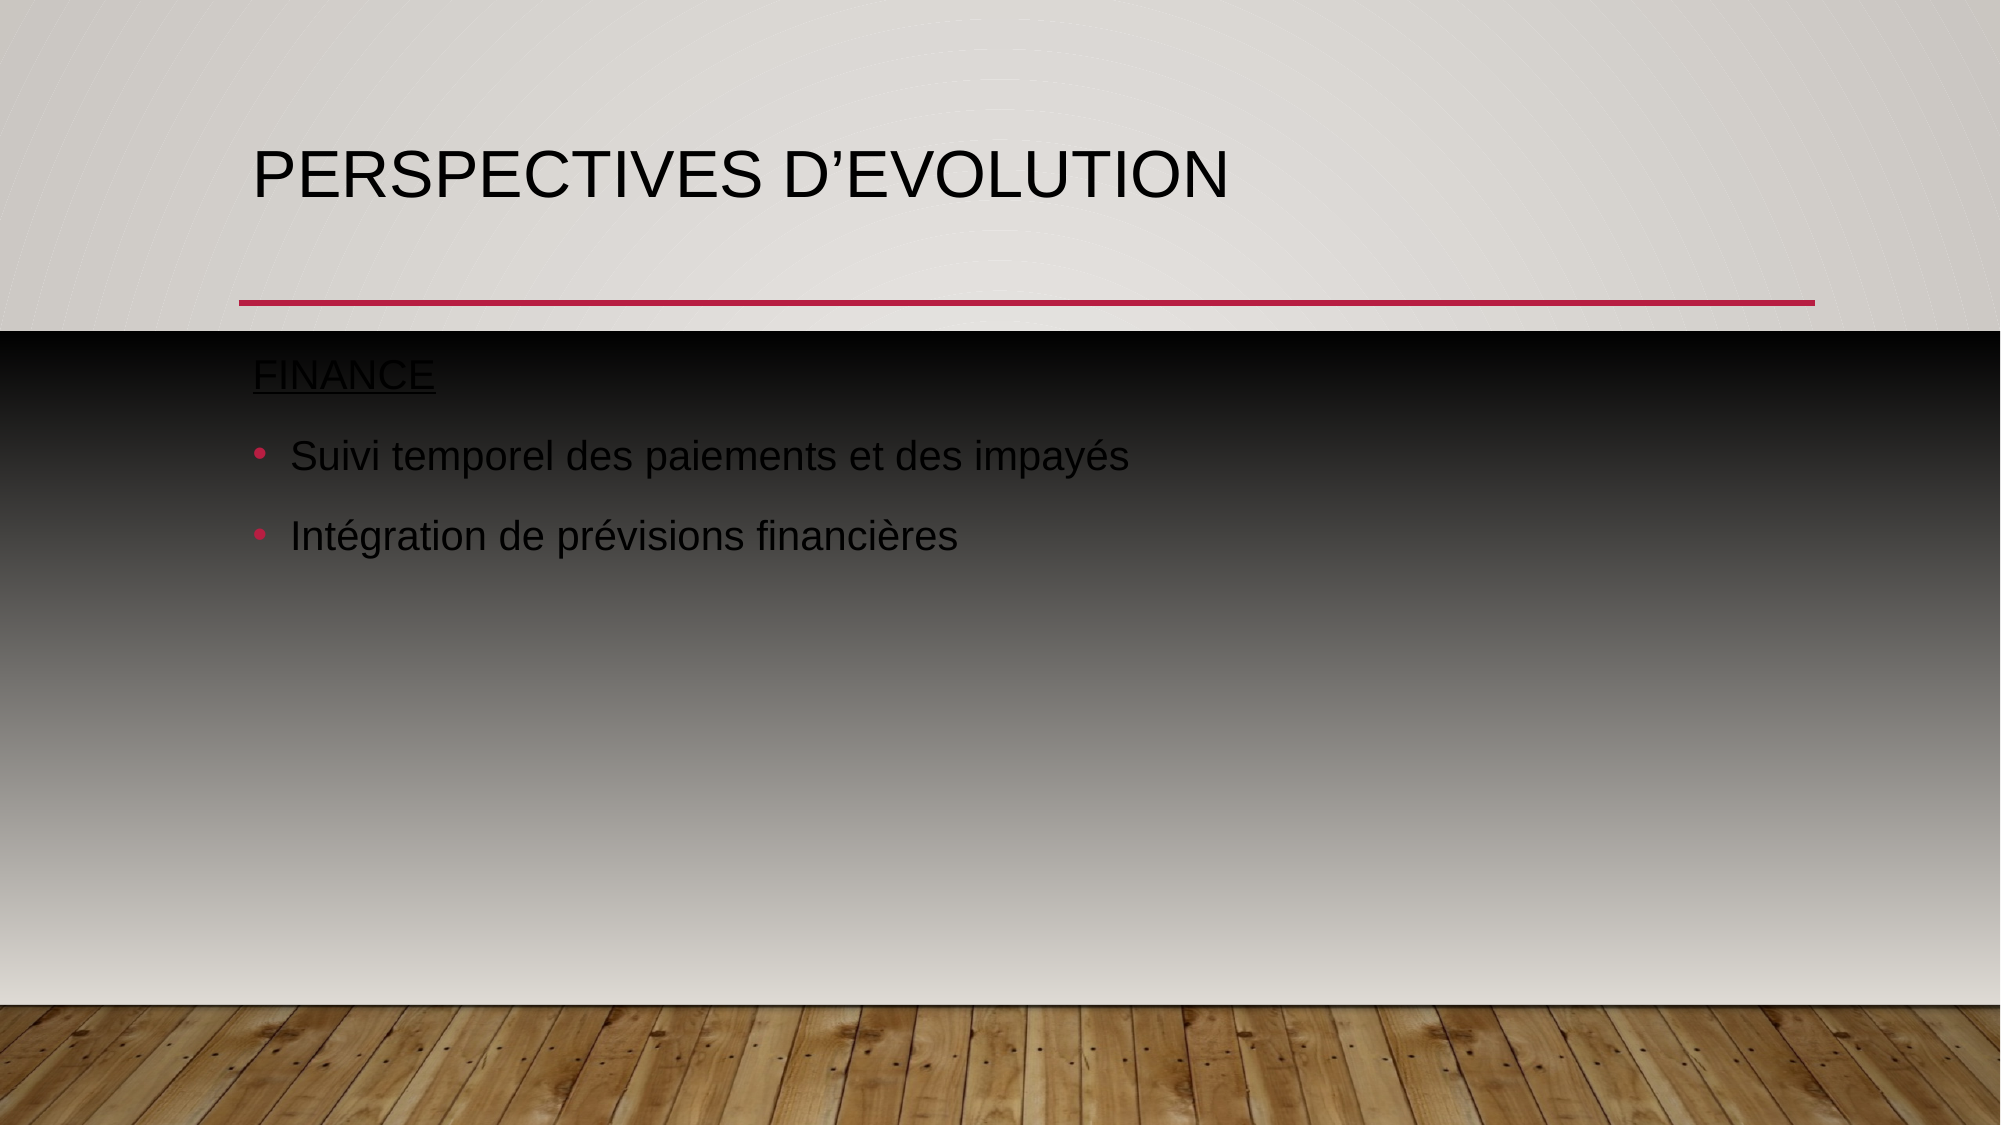

# PERSPECTIVES D’EVOLUTION
FINANCE
Suivi temporel des paiements et des impayés
Intégration de prévisions financières